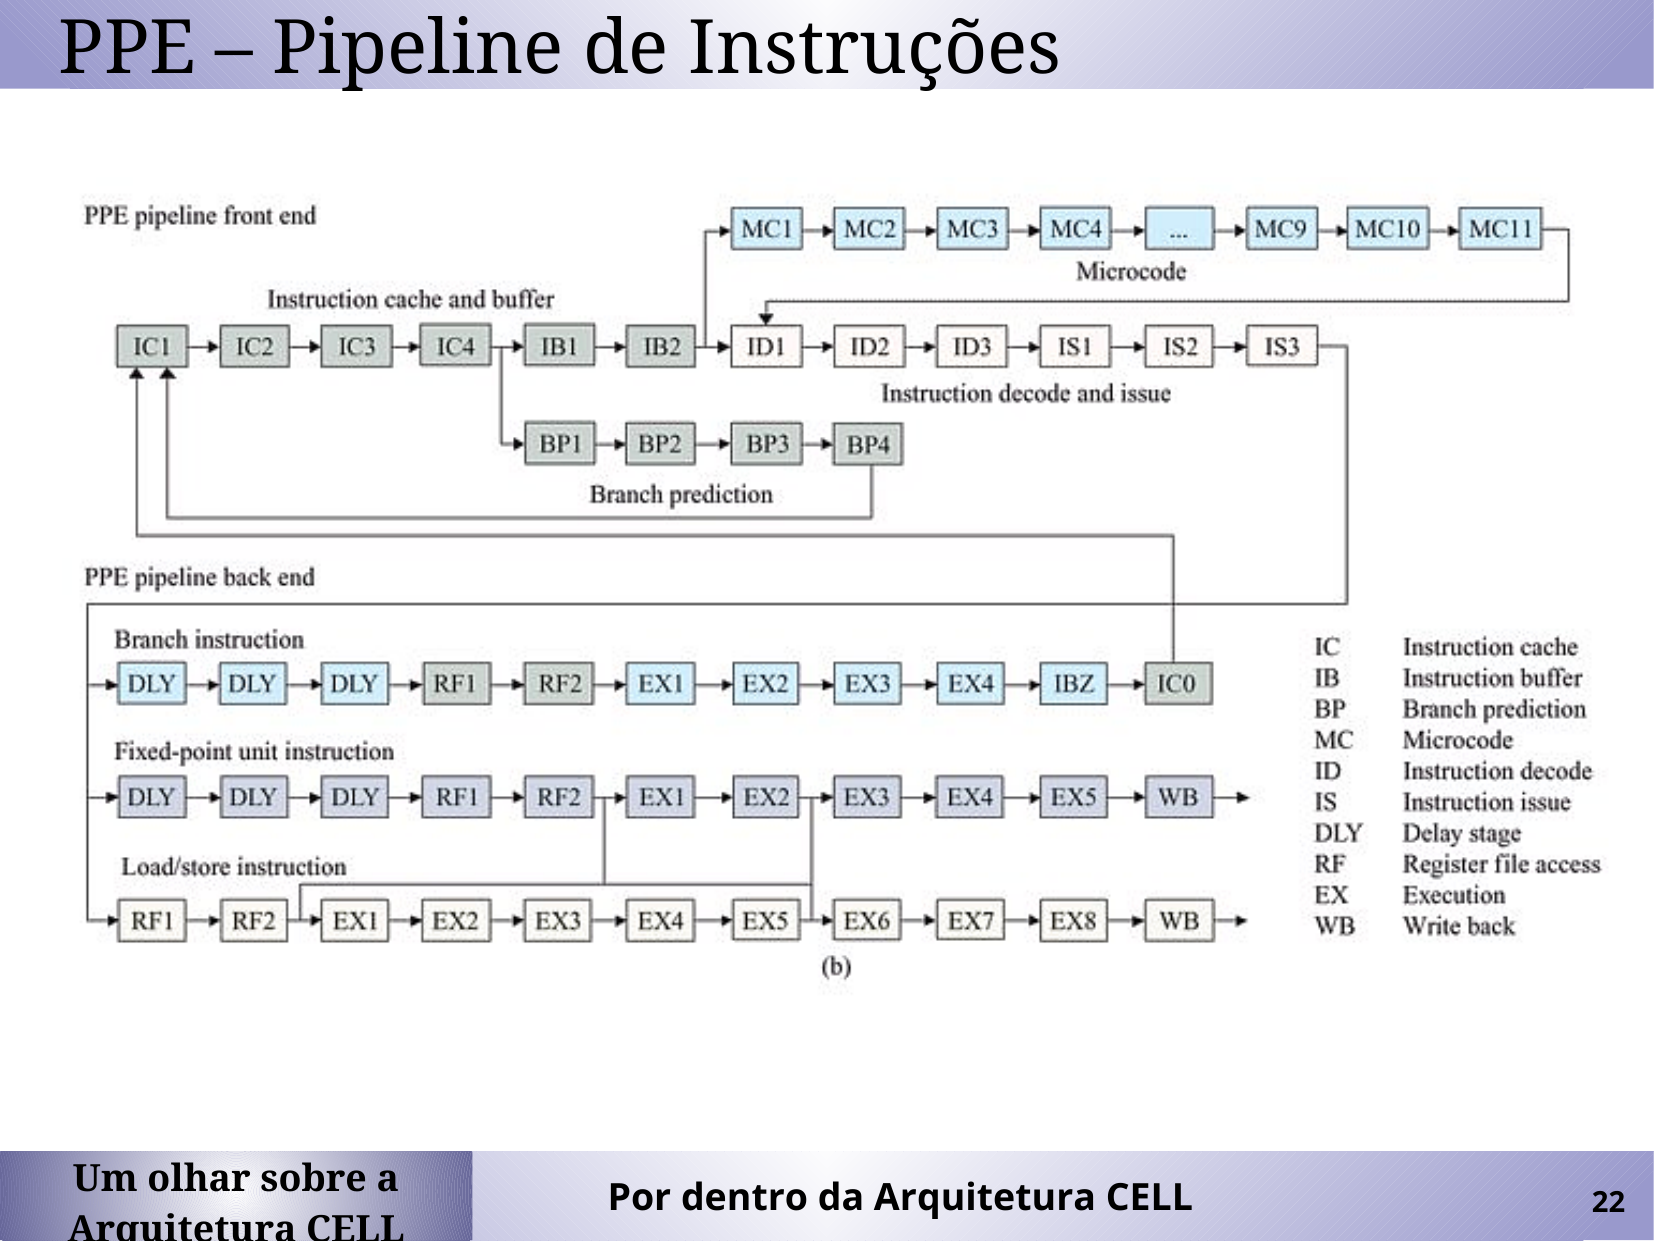

# PPE – Pipeline de Instruções
Por dentro da Arquitetura CELL
22